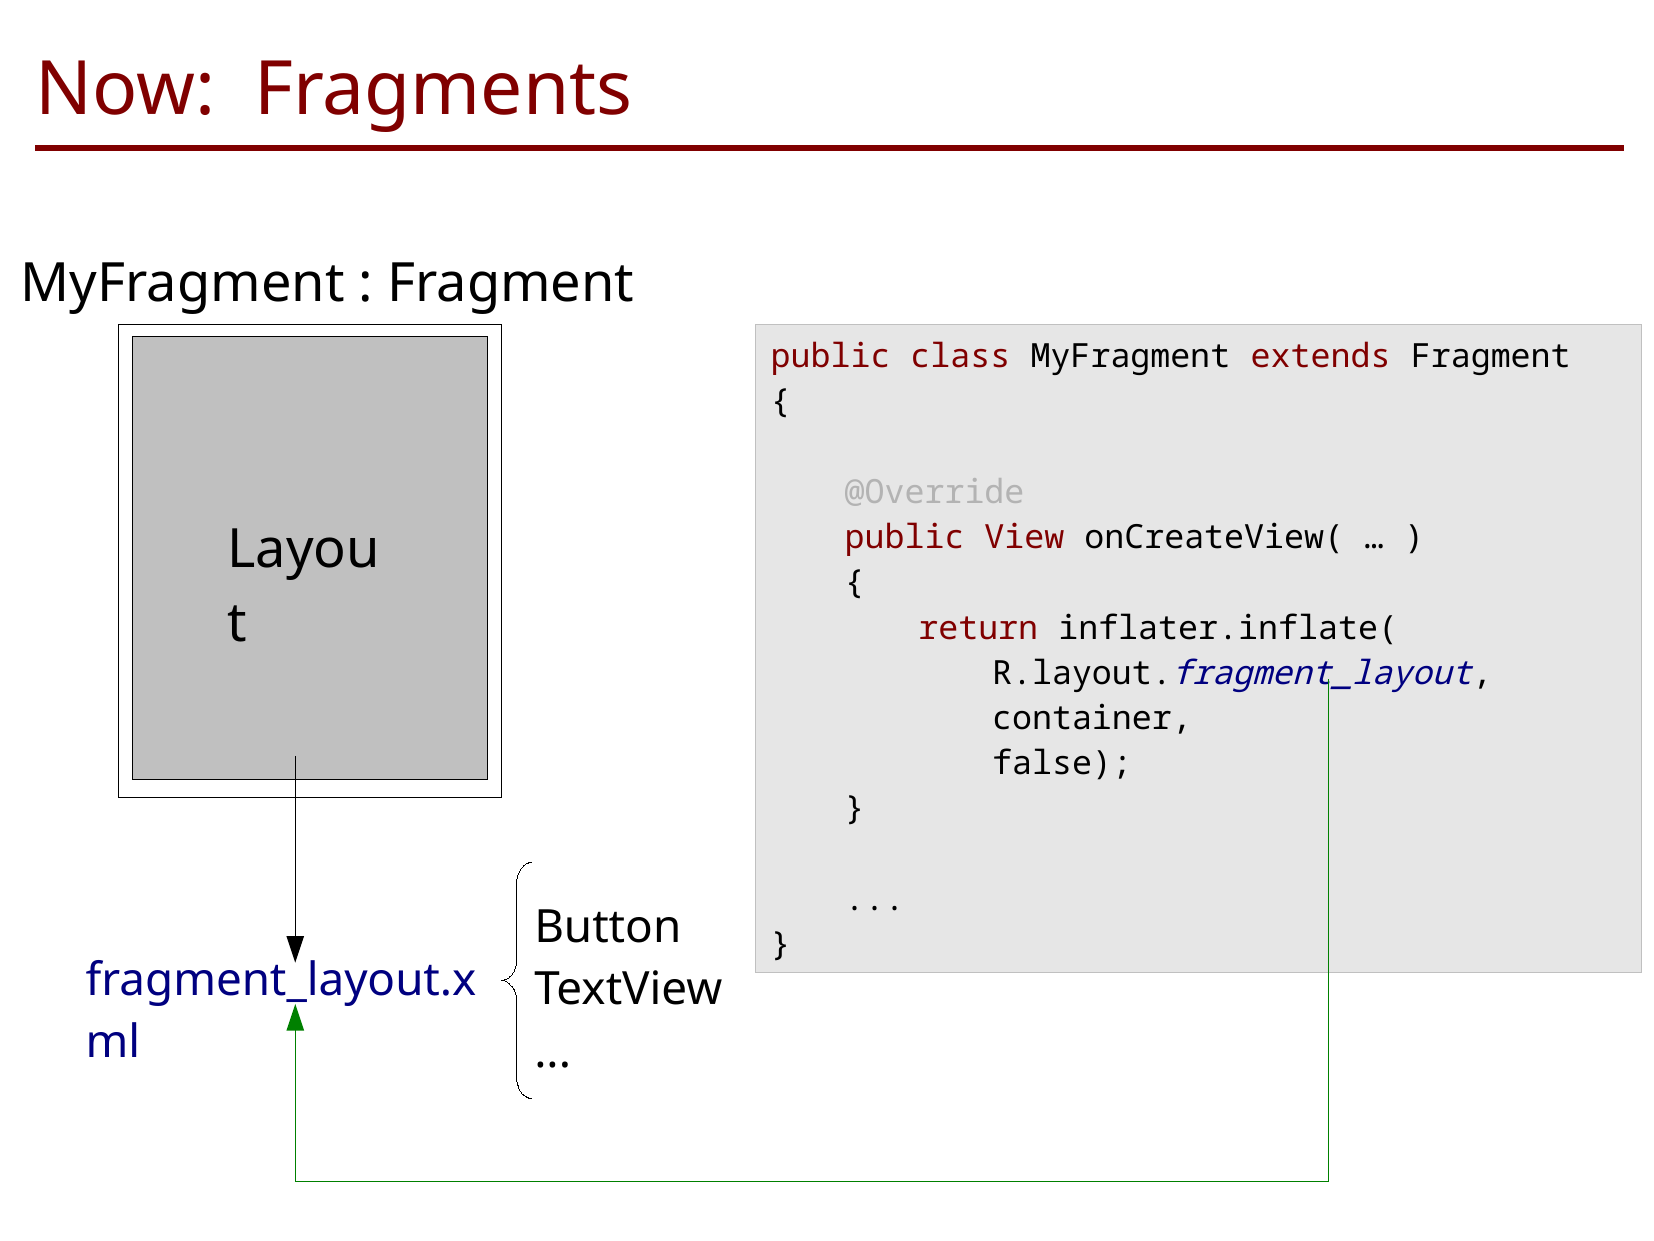

# Now: Fragments
MyFragment : Fragment
public class MyFragment extends Fragment
{
	@Override
	public View onCreateView( … )
	{
		return inflater.inflate(
			R.layout.fragment_layout,
			container,
			false);
	}
	...
}
Layout
Button
TextView
...
fragment_layout.xml